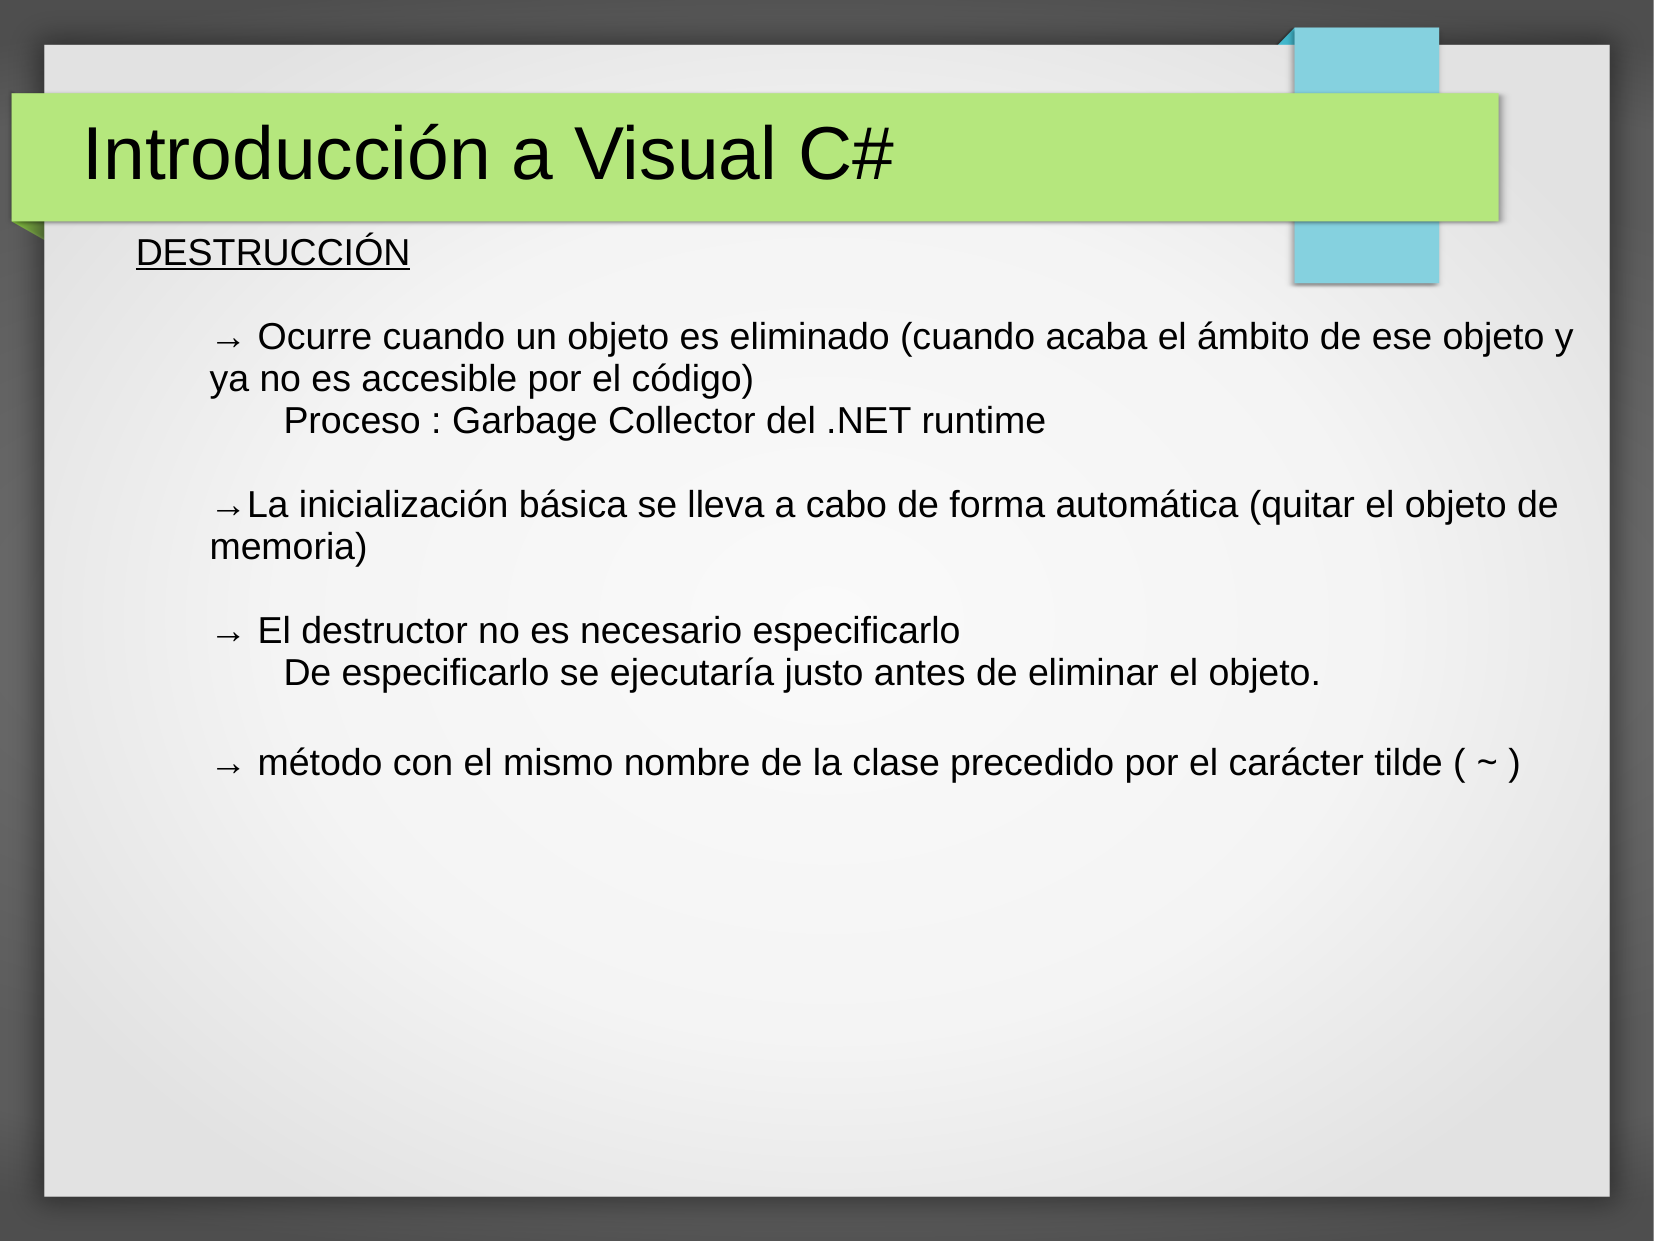

# Introducción a Visual C#
	DESTRUCCIÓN
		→ Ocurre cuando un objeto es eliminado (cuando acaba el ámbito de ese objeto y 		ya no es accesible por el código)
			Proceso : Garbage Collector del .NET runtime
		→La inicialización básica se lleva a cabo de forma automática (quitar el objeto de 		memoria)
		→ El destructor no es necesario especificarlo
			De especificarlo se ejecutaría justo antes de eliminar el objeto.
		→ método con el mismo nombre de la clase precedido por el carácter tilde ( ~ )